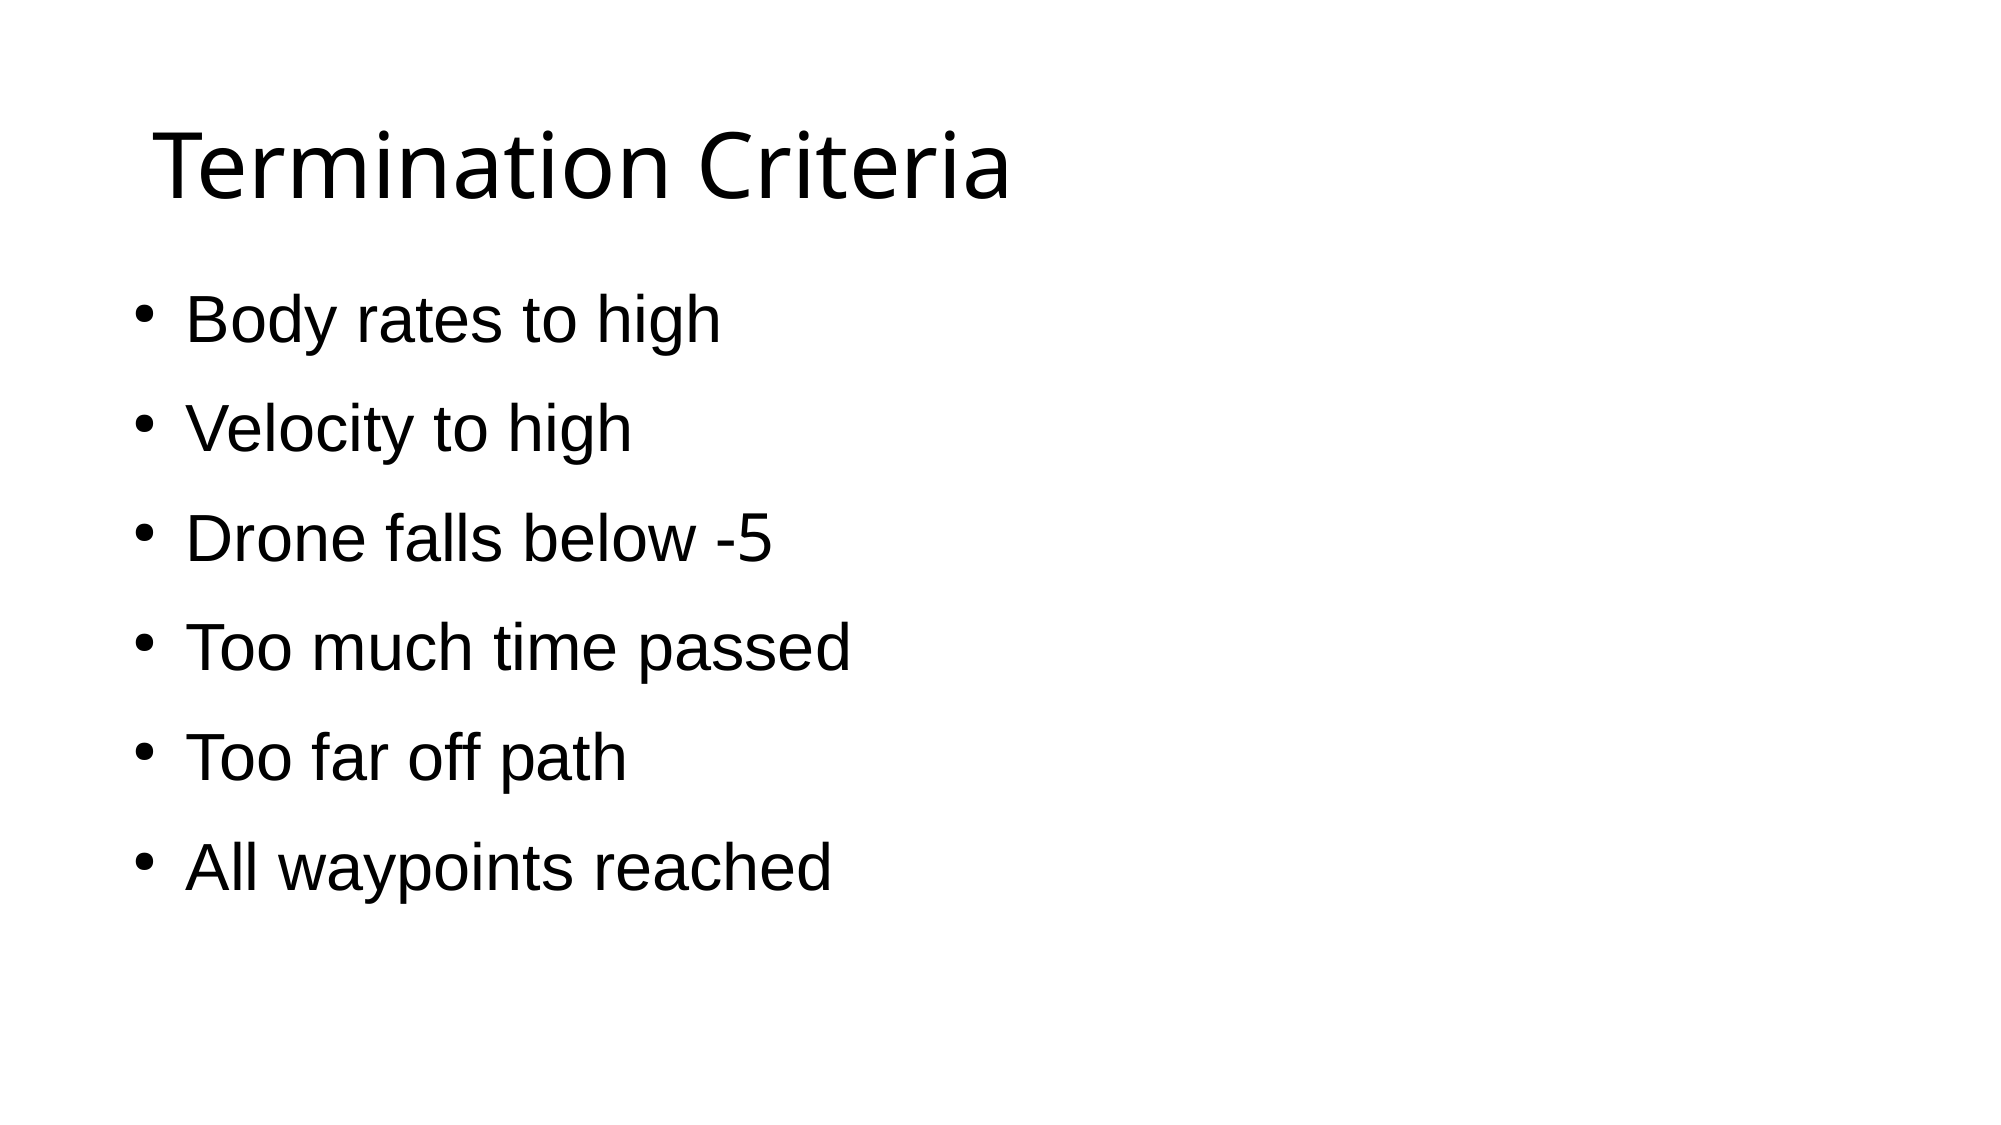

Termination Criteria
# Body rates to high
Velocity to high
Drone falls below -5
Too much time passed
Too far off path
All waypoints reached